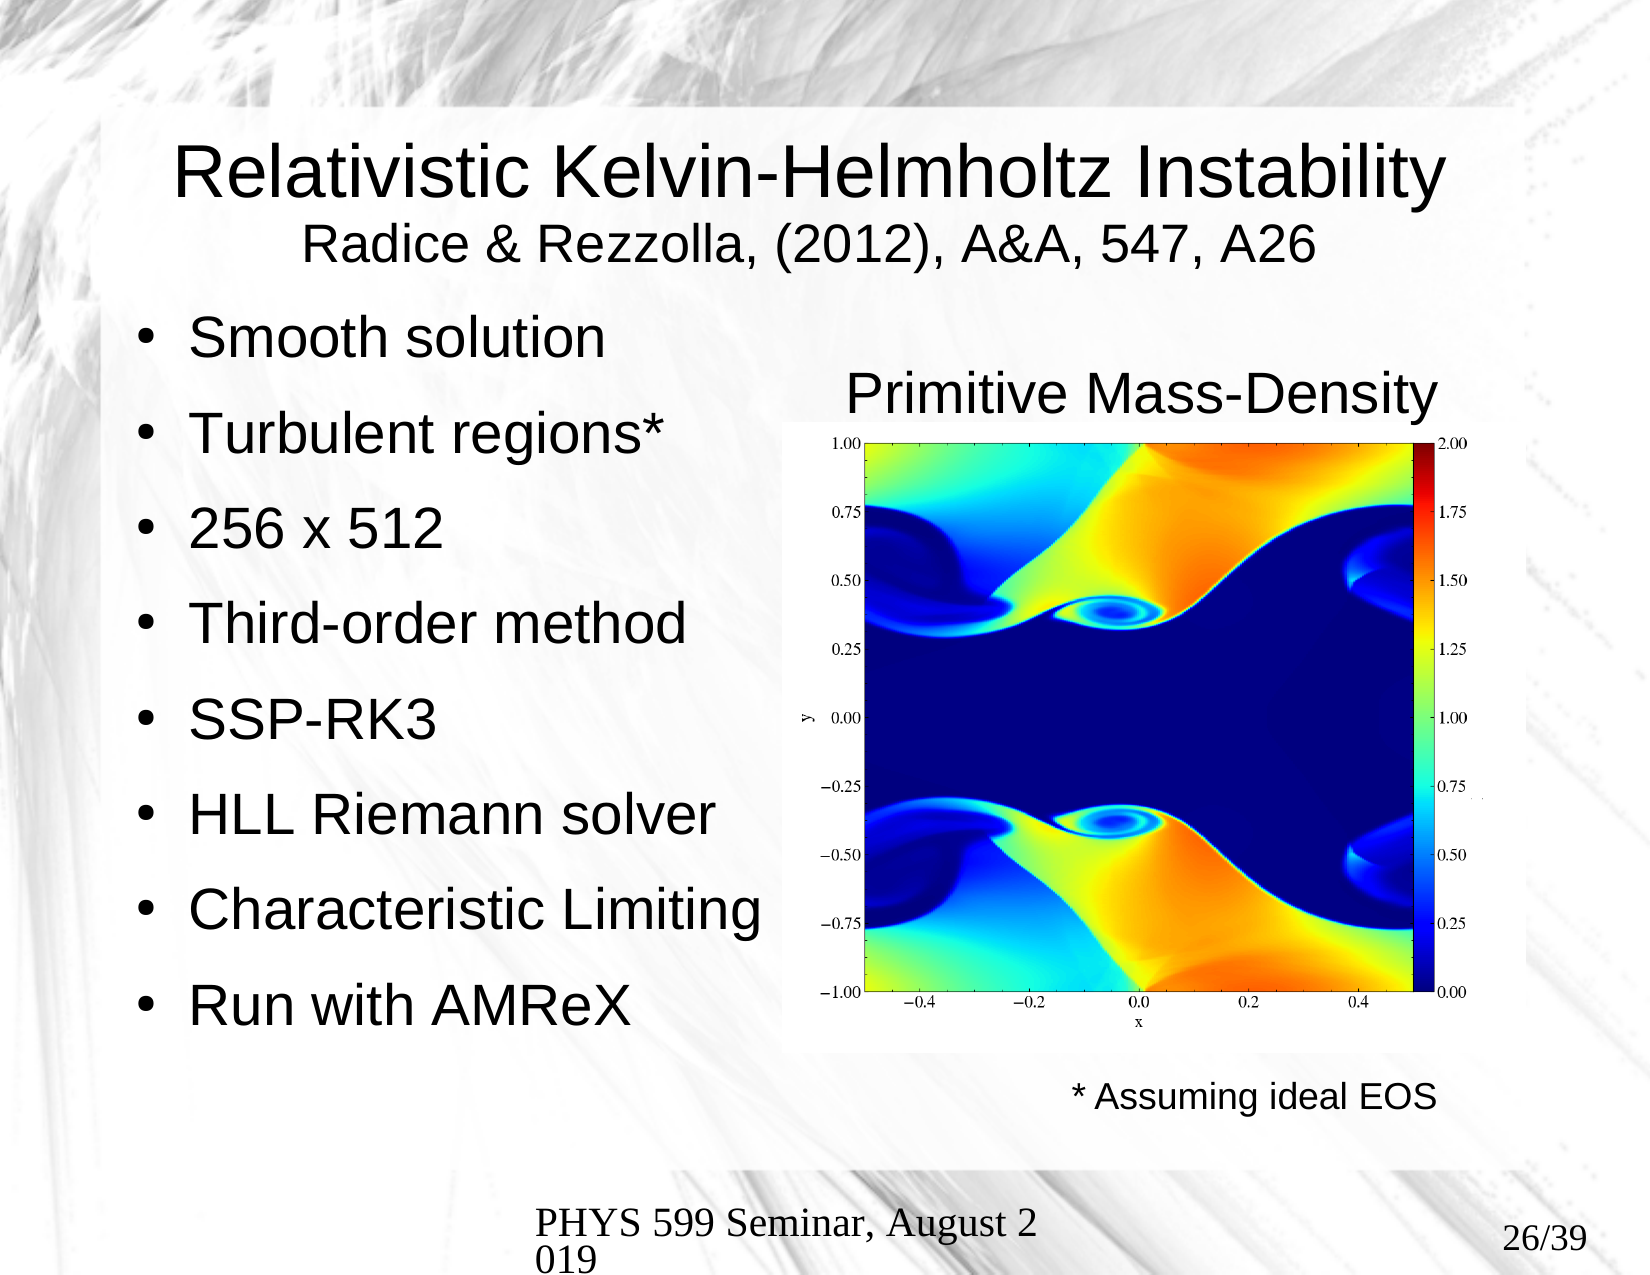

# Relativistic Kelvin-Helmholtz Instability Radice & Rezzolla, (2012), A&A, 547, A26
Smooth solution
Turbulent regions*
256 x 512
Third-order method
SSP-RK3
HLL Riemann solver
Characteristic Limiting
Run with AMReX
Primitive Mass-Density
* Assuming ideal EOS
PHYS 599 Seminar, August 2019
26